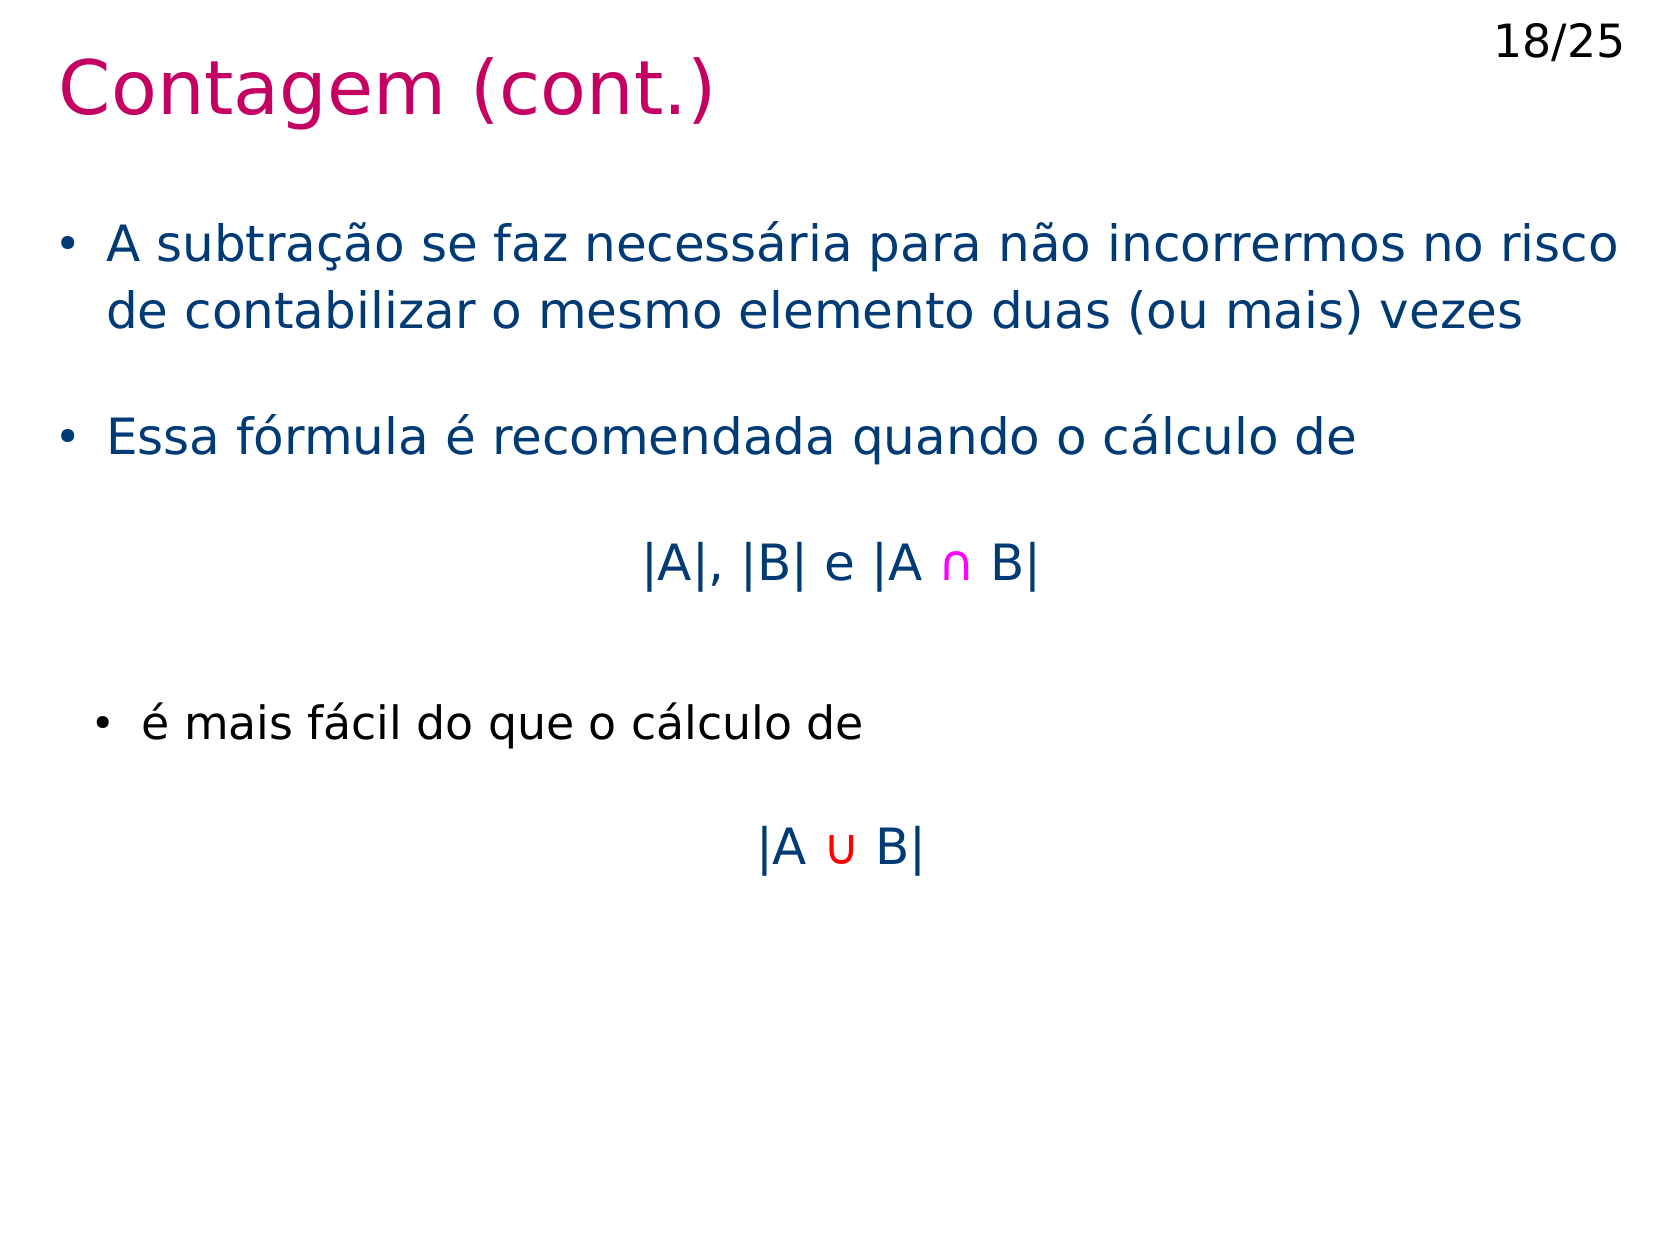

18
# Contagem (cont.)
A subtração se faz necessária para não incorrermos no risco de contabilizar o mesmo elemento duas (ou mais) vezes
Essa fórmula é recomendada quando o cálculo de
|A|, |B| e |A ∩ B|
é mais fácil do que o cálculo de
|A ∪ B|